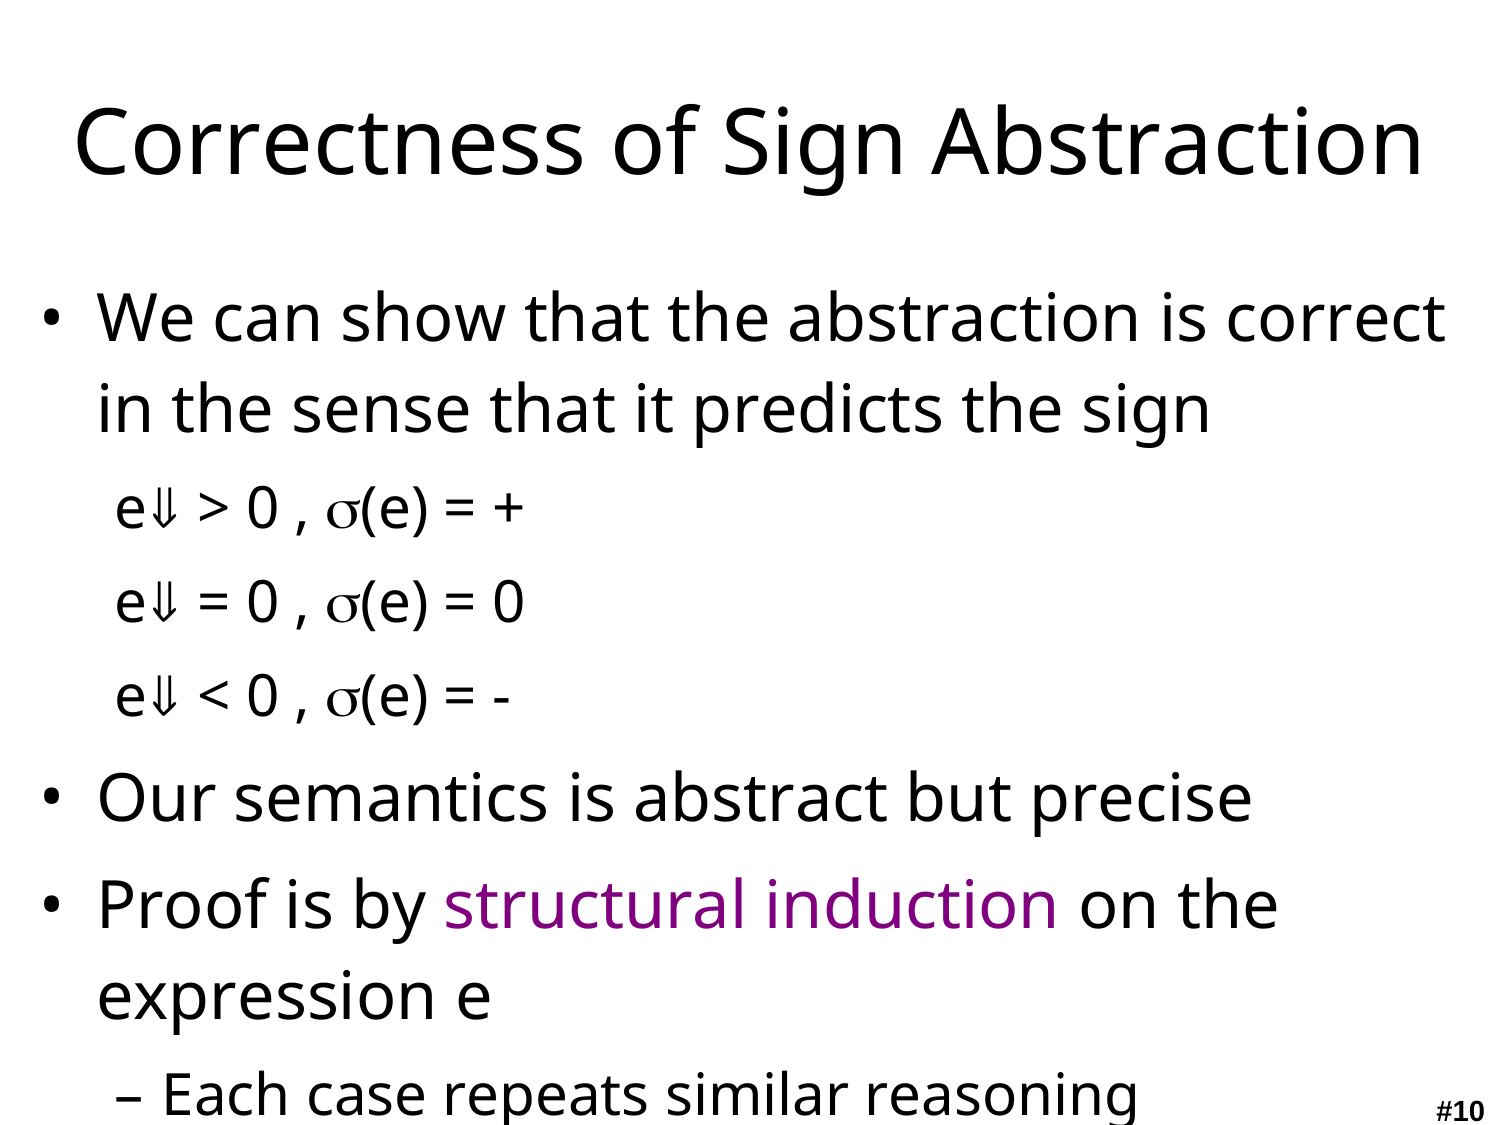

# Correctness of Sign Abstraction
We can show that the abstraction is correct in the sense that it predicts the sign
e > 0 , (e) = +
e = 0 , (e) = 0
e < 0 , (e) = -
Our semantics is abstract but precise
Proof is by structural induction on the expression e
Each case repeats similar reasoning
10